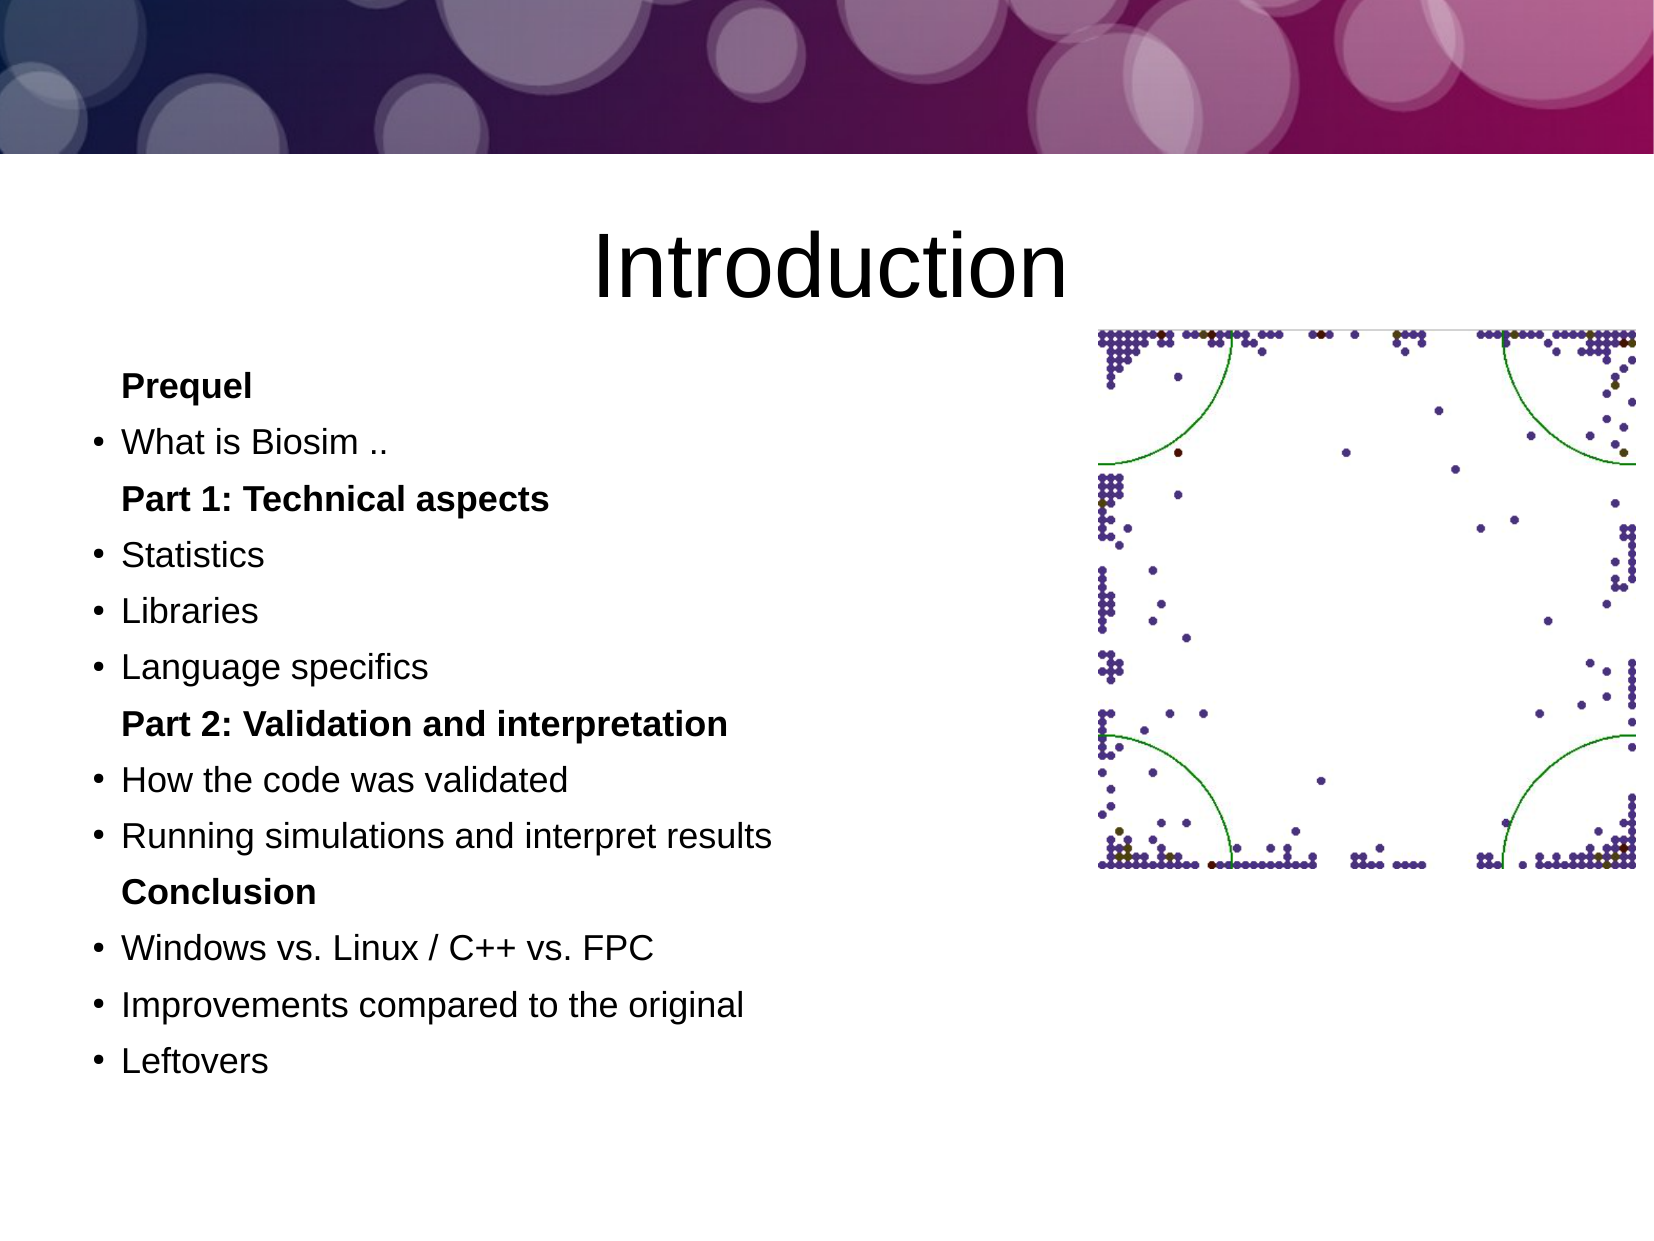

# Introduction
Prequel
What is Biosim ..
Part 1: Technical aspects
Statistics
Libraries
Language specifics
Part 2: Validation and interpretation
How the code was validated
Running simulations and interpret results
Conclusion
Windows vs. Linux / C++ vs. FPC
Improvements compared to the original
Leftovers